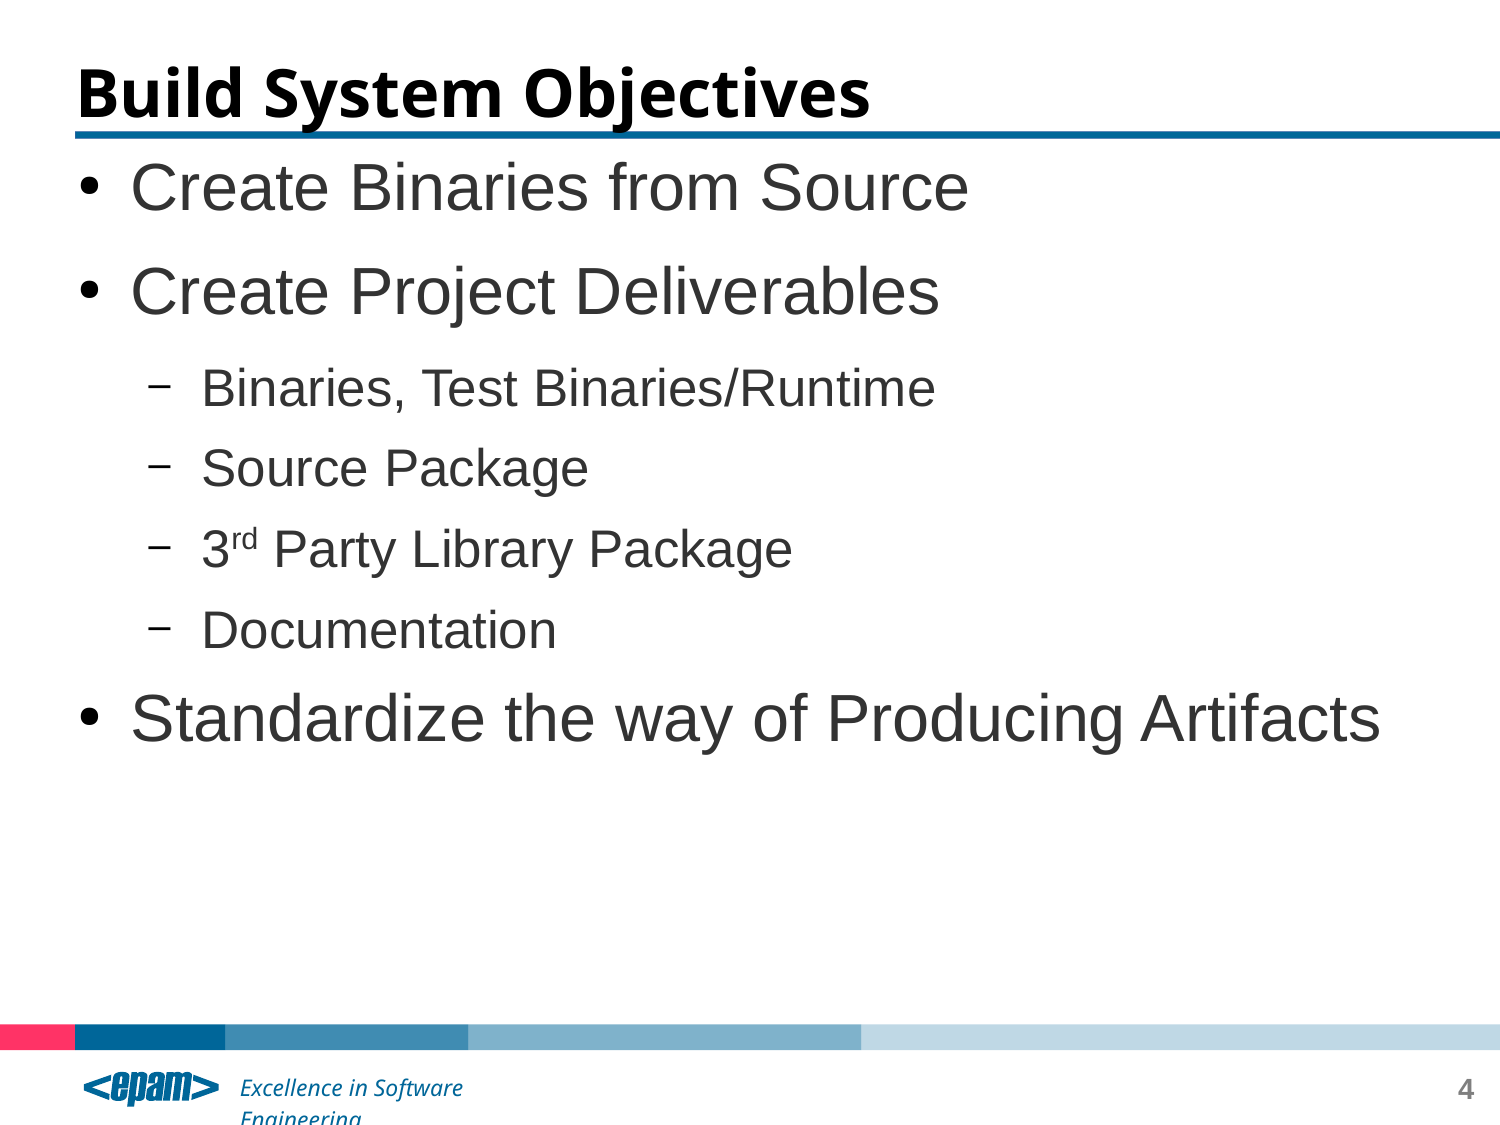

# Build System Objectives
Create Binaries from Source
Create Project Deliverables
Binaries, Test Binaries/Runtime
Source Package
3rd Party Library Package
Documentation
Standardize the way of Producing Artifacts